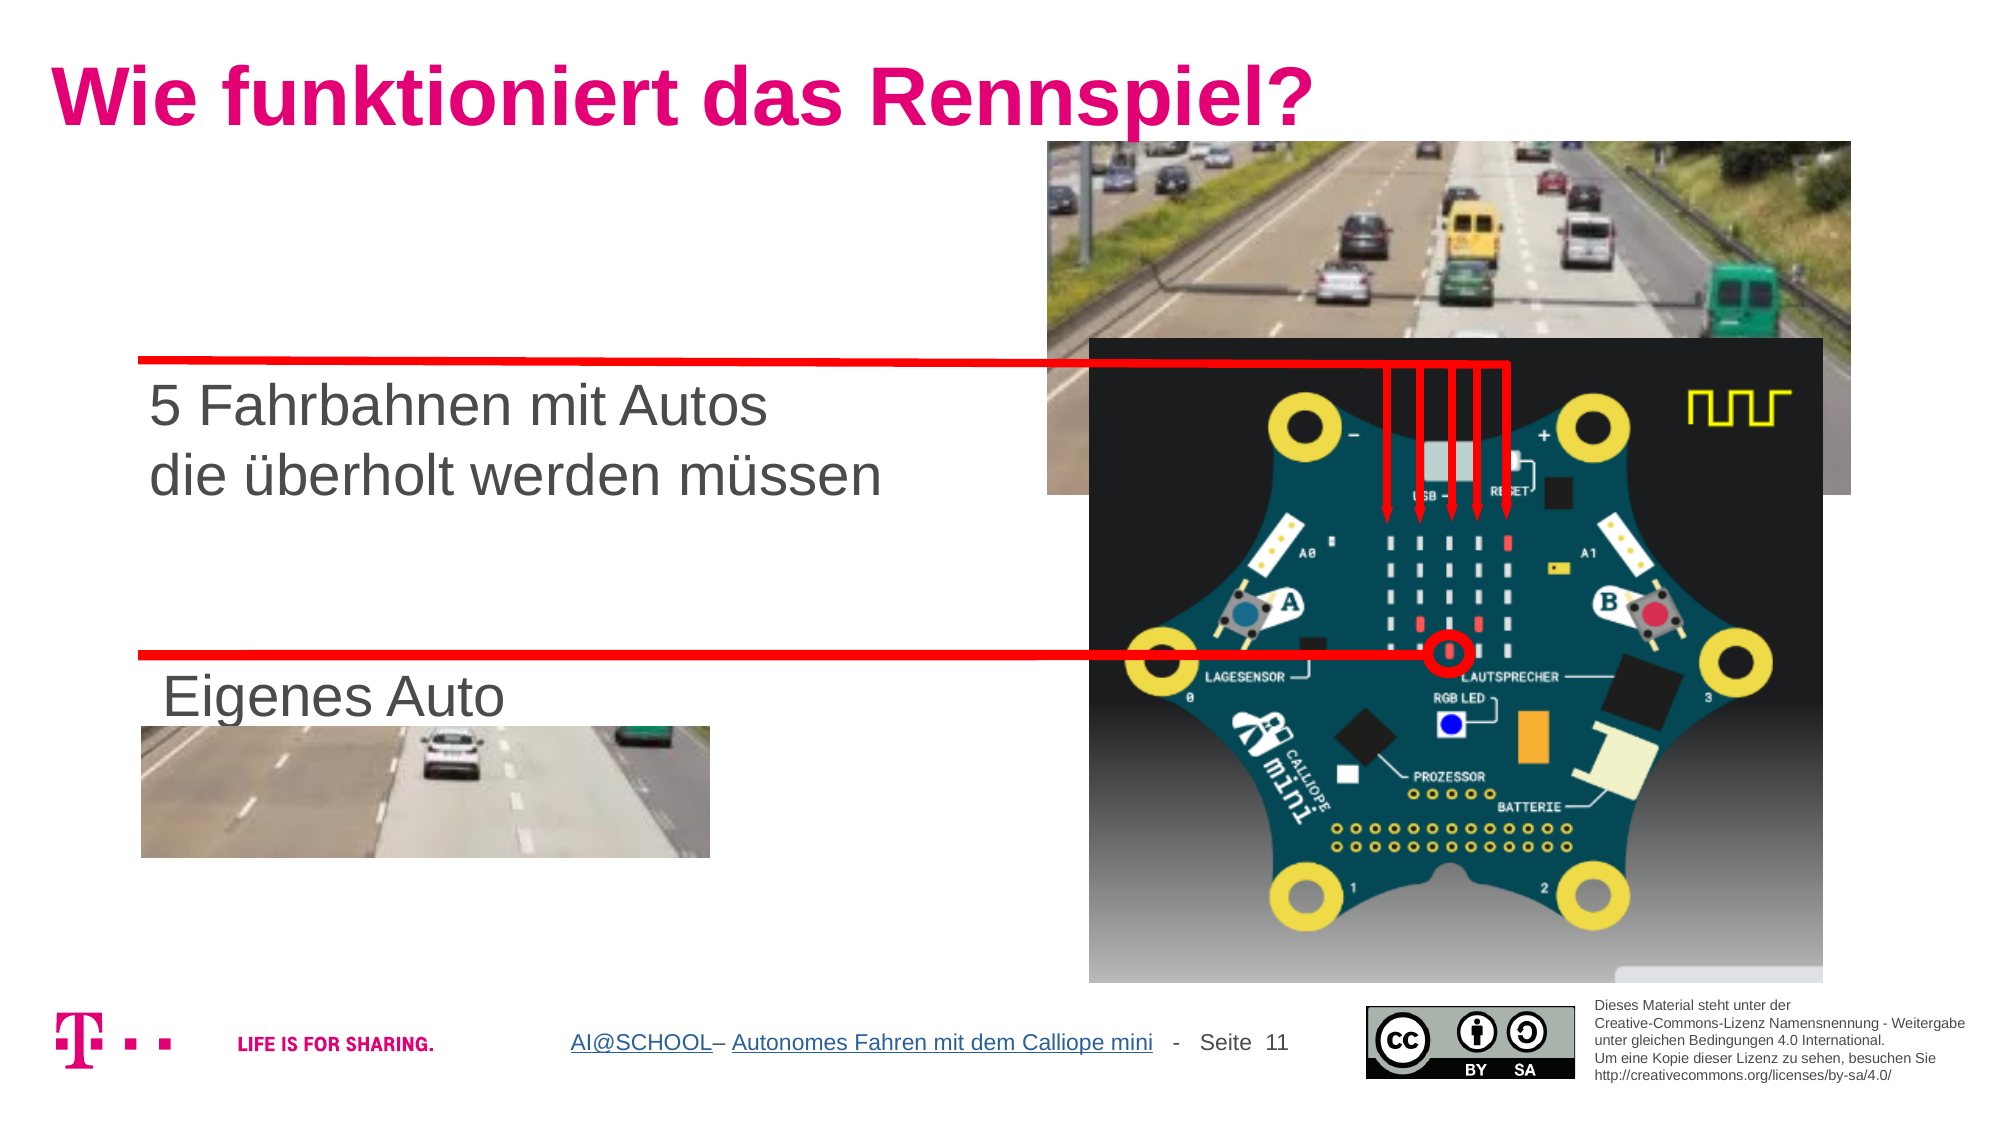

Wie funktioniert das Rennspiel?
5 Fahrbahnen mit Autos
die überholt werden müssen
Eigenes Auto